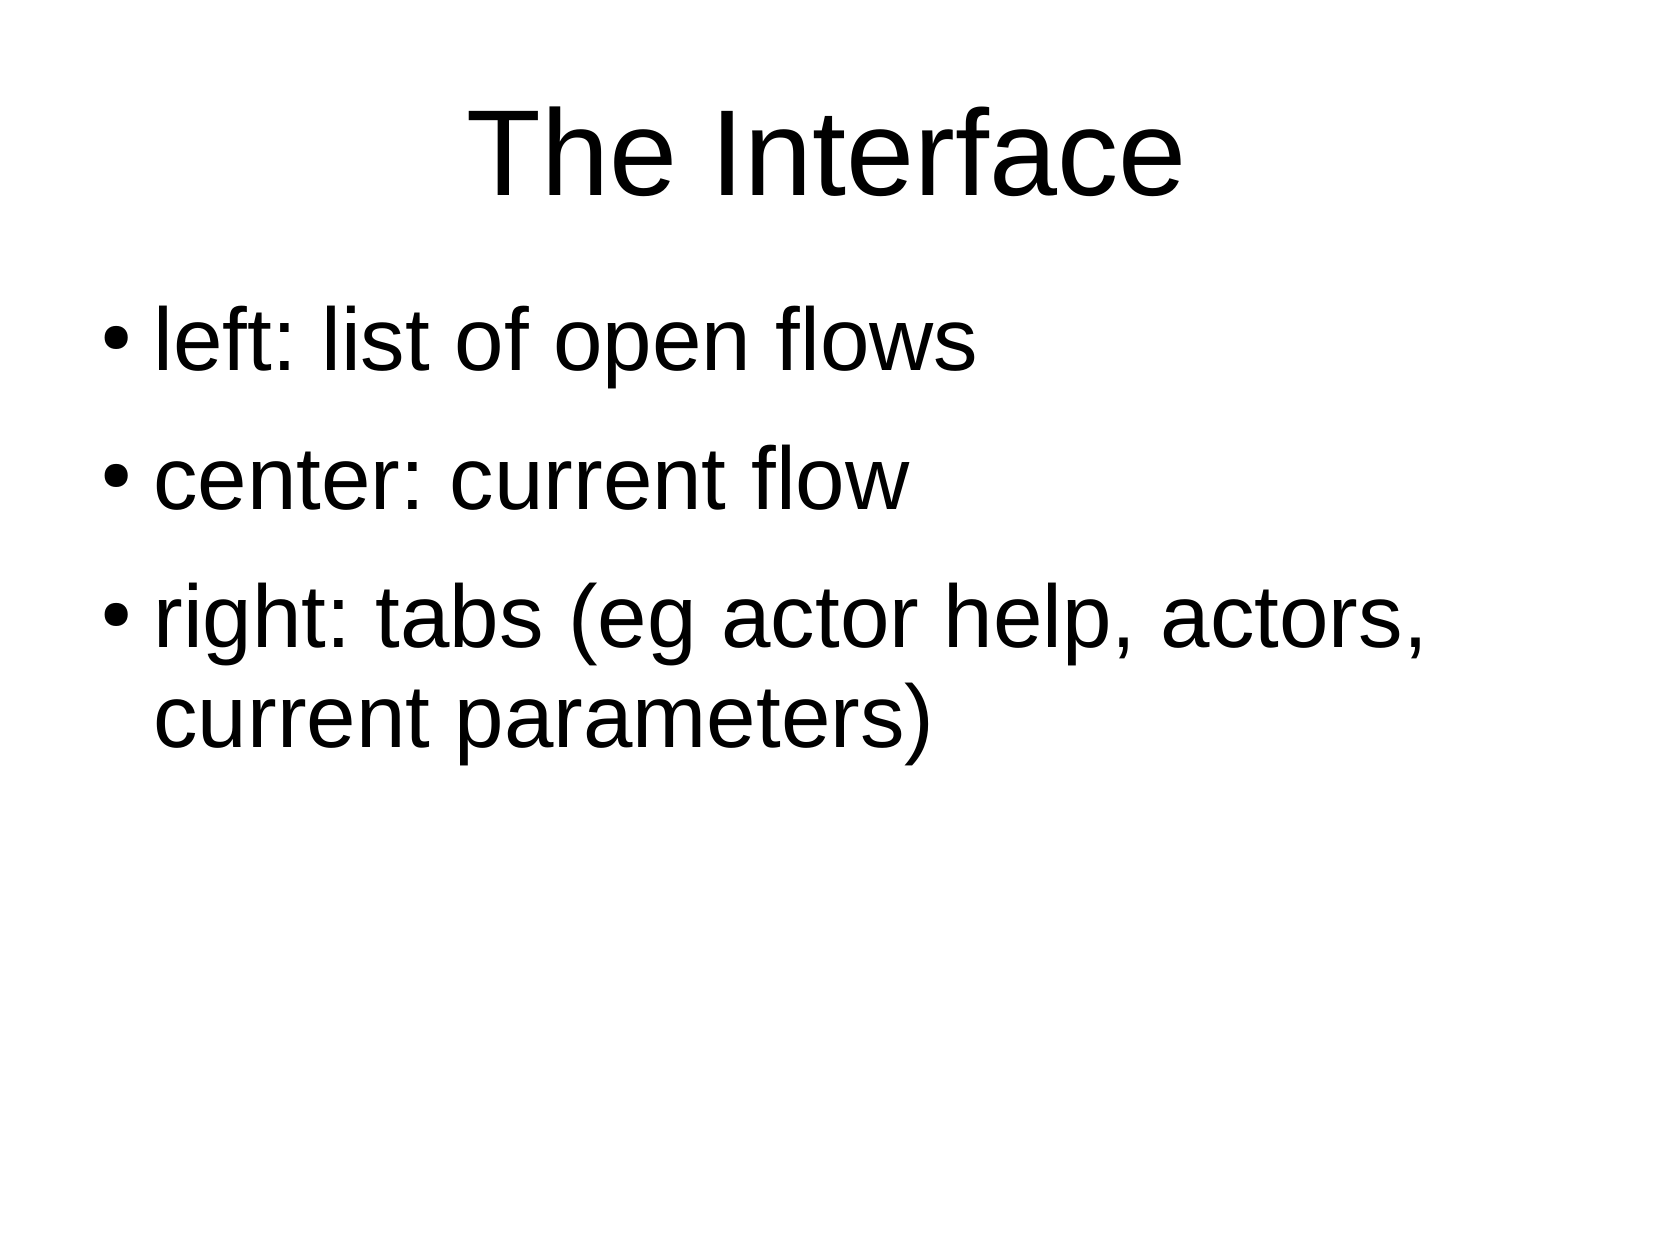

# The Interface
left: list of open flows
center: current flow
right: tabs (eg actor help, actors, current parameters)